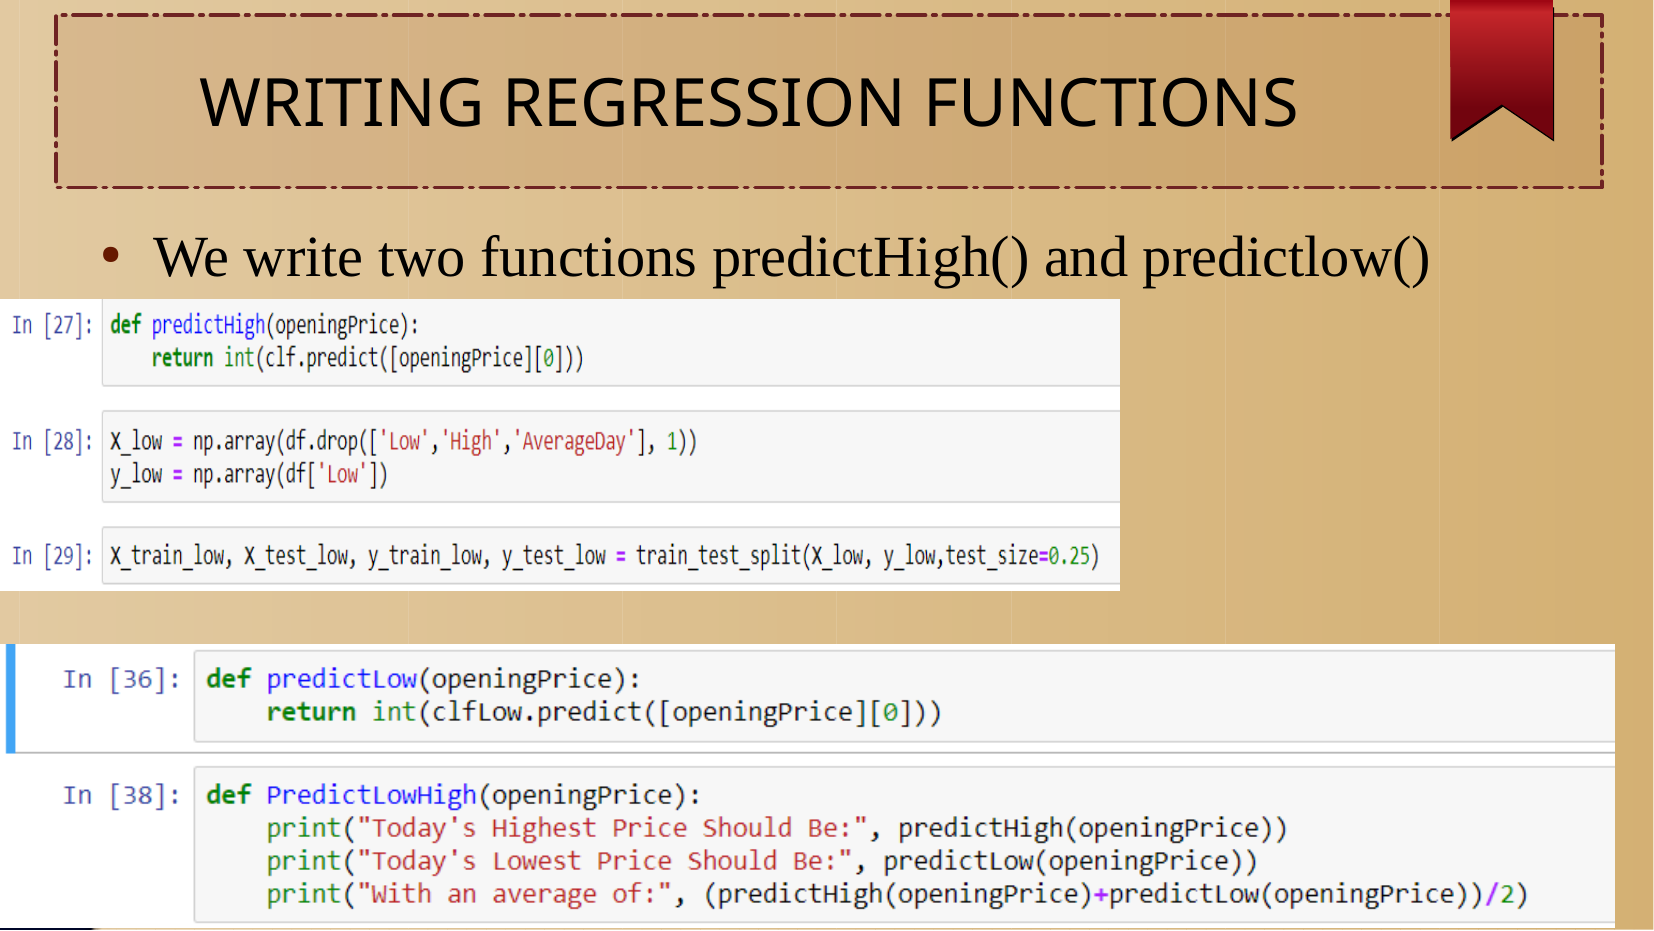

# WRITING REGRESSION FUNCTIONS
We write two functions predictHigh() and predictlow()